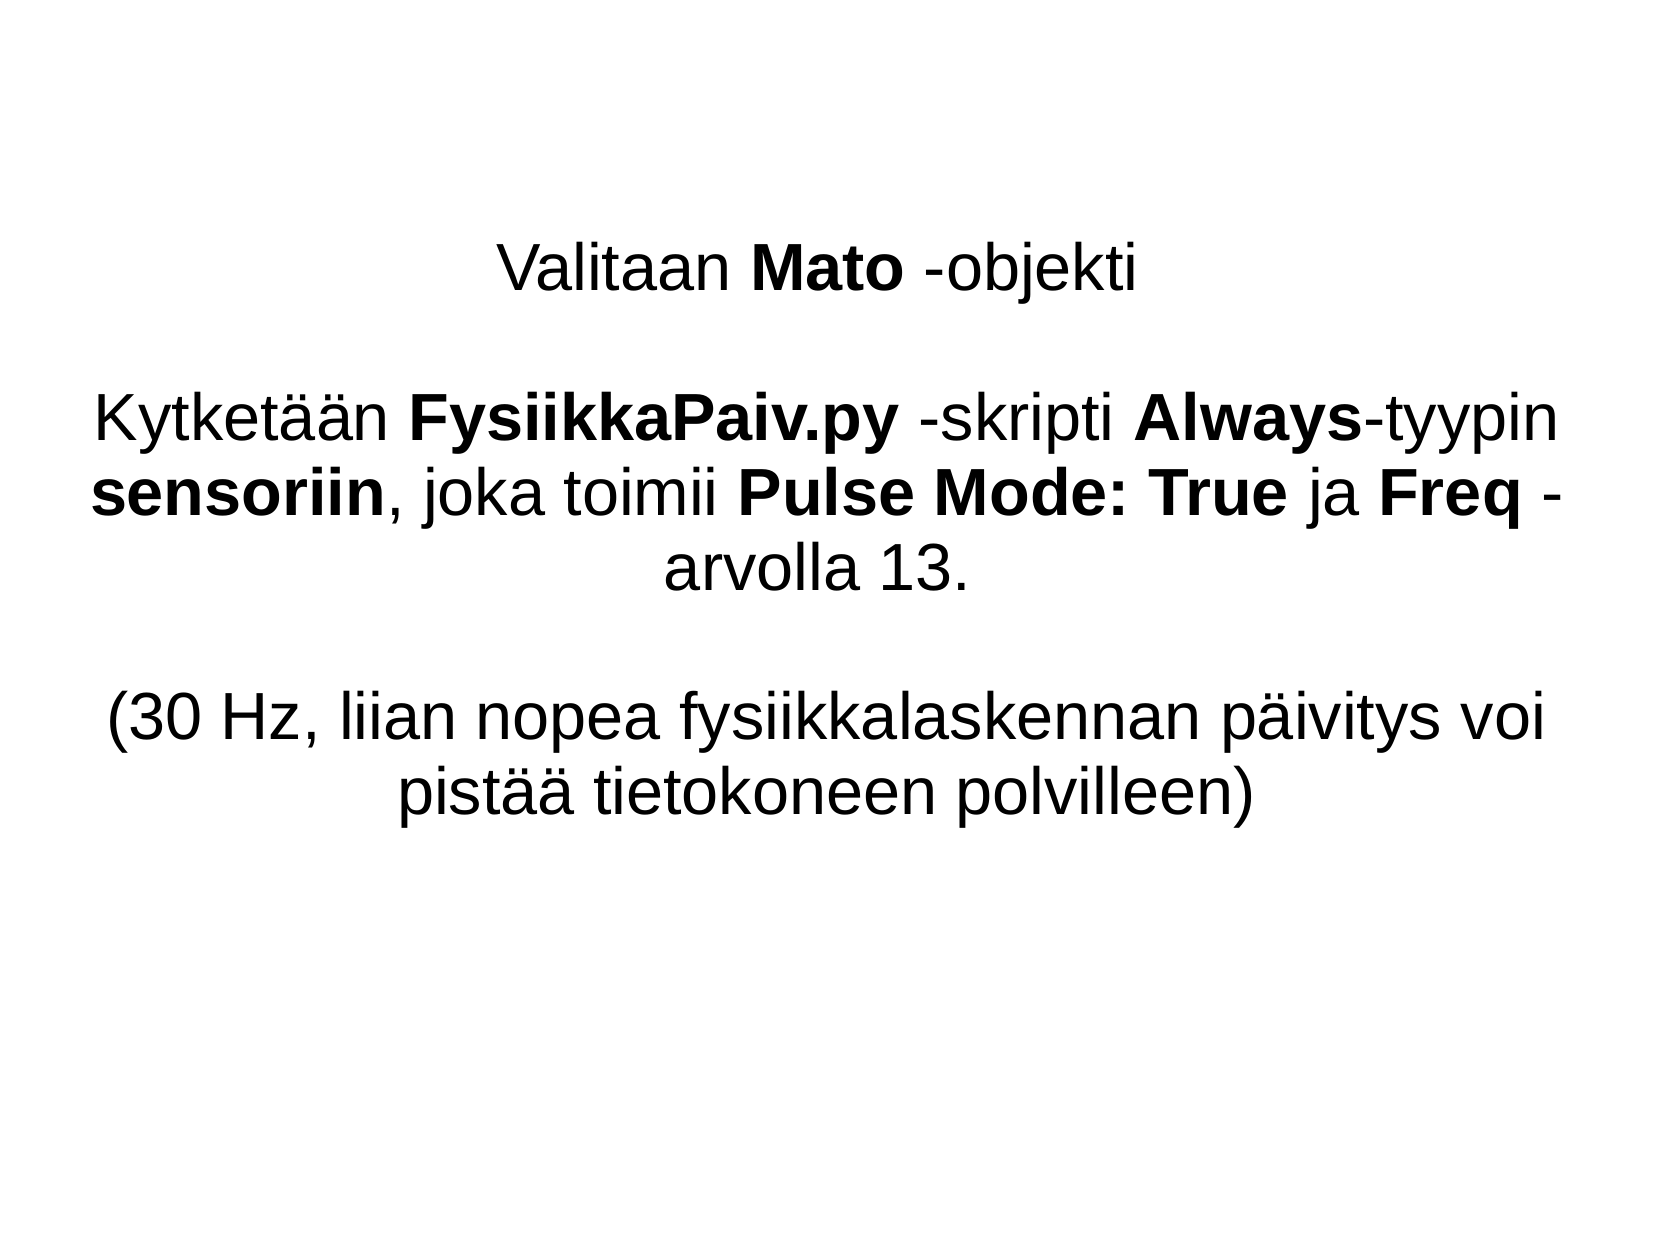

# Valitaan Mato -objekti
Kytketään FysiikkaPaiv.py -skripti Always-tyypin sensoriin, joka toimii Pulse Mode: True ja Freq -arvolla 13.
(30 Hz, liian nopea fysiikkalaskennan päivitys voi pistää tietokoneen polvilleen)